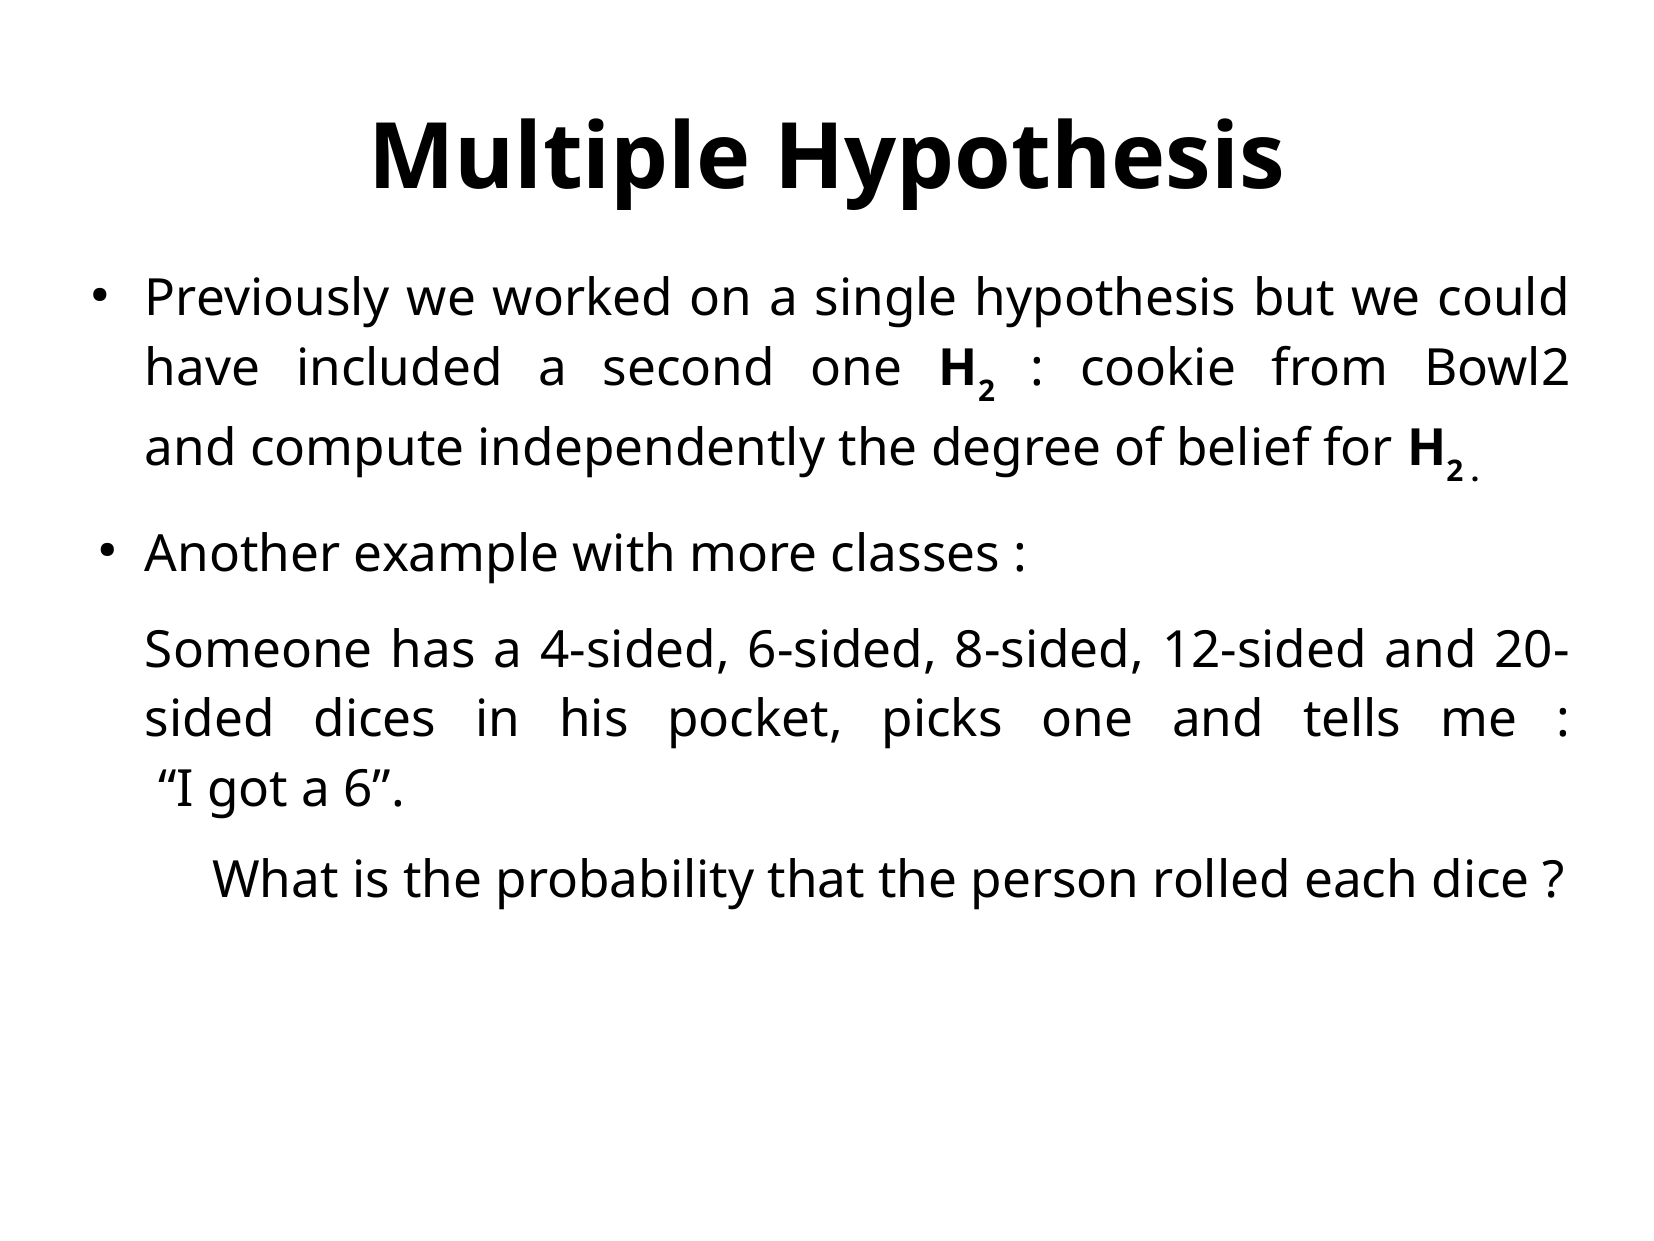

# Multiple Hypothesis
Previously we worked on a single hypothesis but we could have included a second one H2 : cookie from Bowl2
and compute independently the degree of belief for H2 .
Another example with more classes :
Someone has a 4-sided, 6-sided, 8-sided, 12-sided and 20-sided dices in his pocket, picks one and tells me :
 “I got a 6”.
What is the probability that the person rolled each dice ?